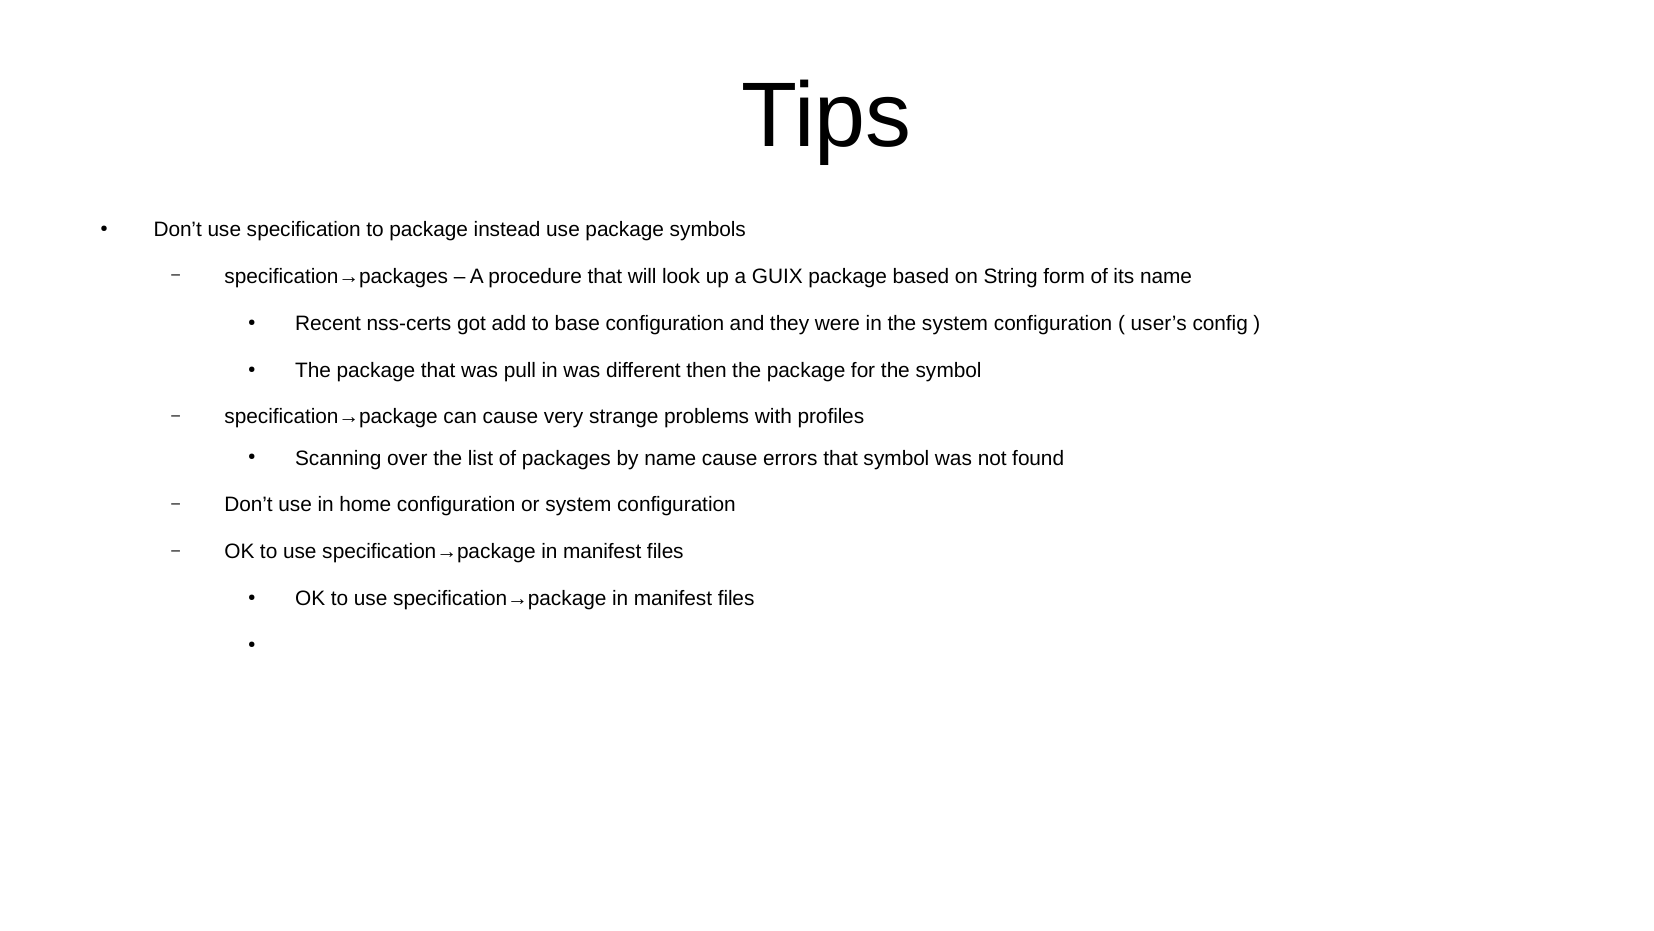

# Tips
Don’t use specification to package instead use package symbols
specification→packages – A procedure that will look up a GUIX package based on String form of its name
Recent nss-certs got add to base configuration and they were in the system configuration ( user’s config )
The package that was pull in was different then the package for the symbol
specification→package can cause very strange problems with profiles
Scanning over the list of packages by name cause errors that symbol was not found
Don’t use in home configuration or system configuration
OK to use specification→package in manifest files
OK to use specification→package in manifest files